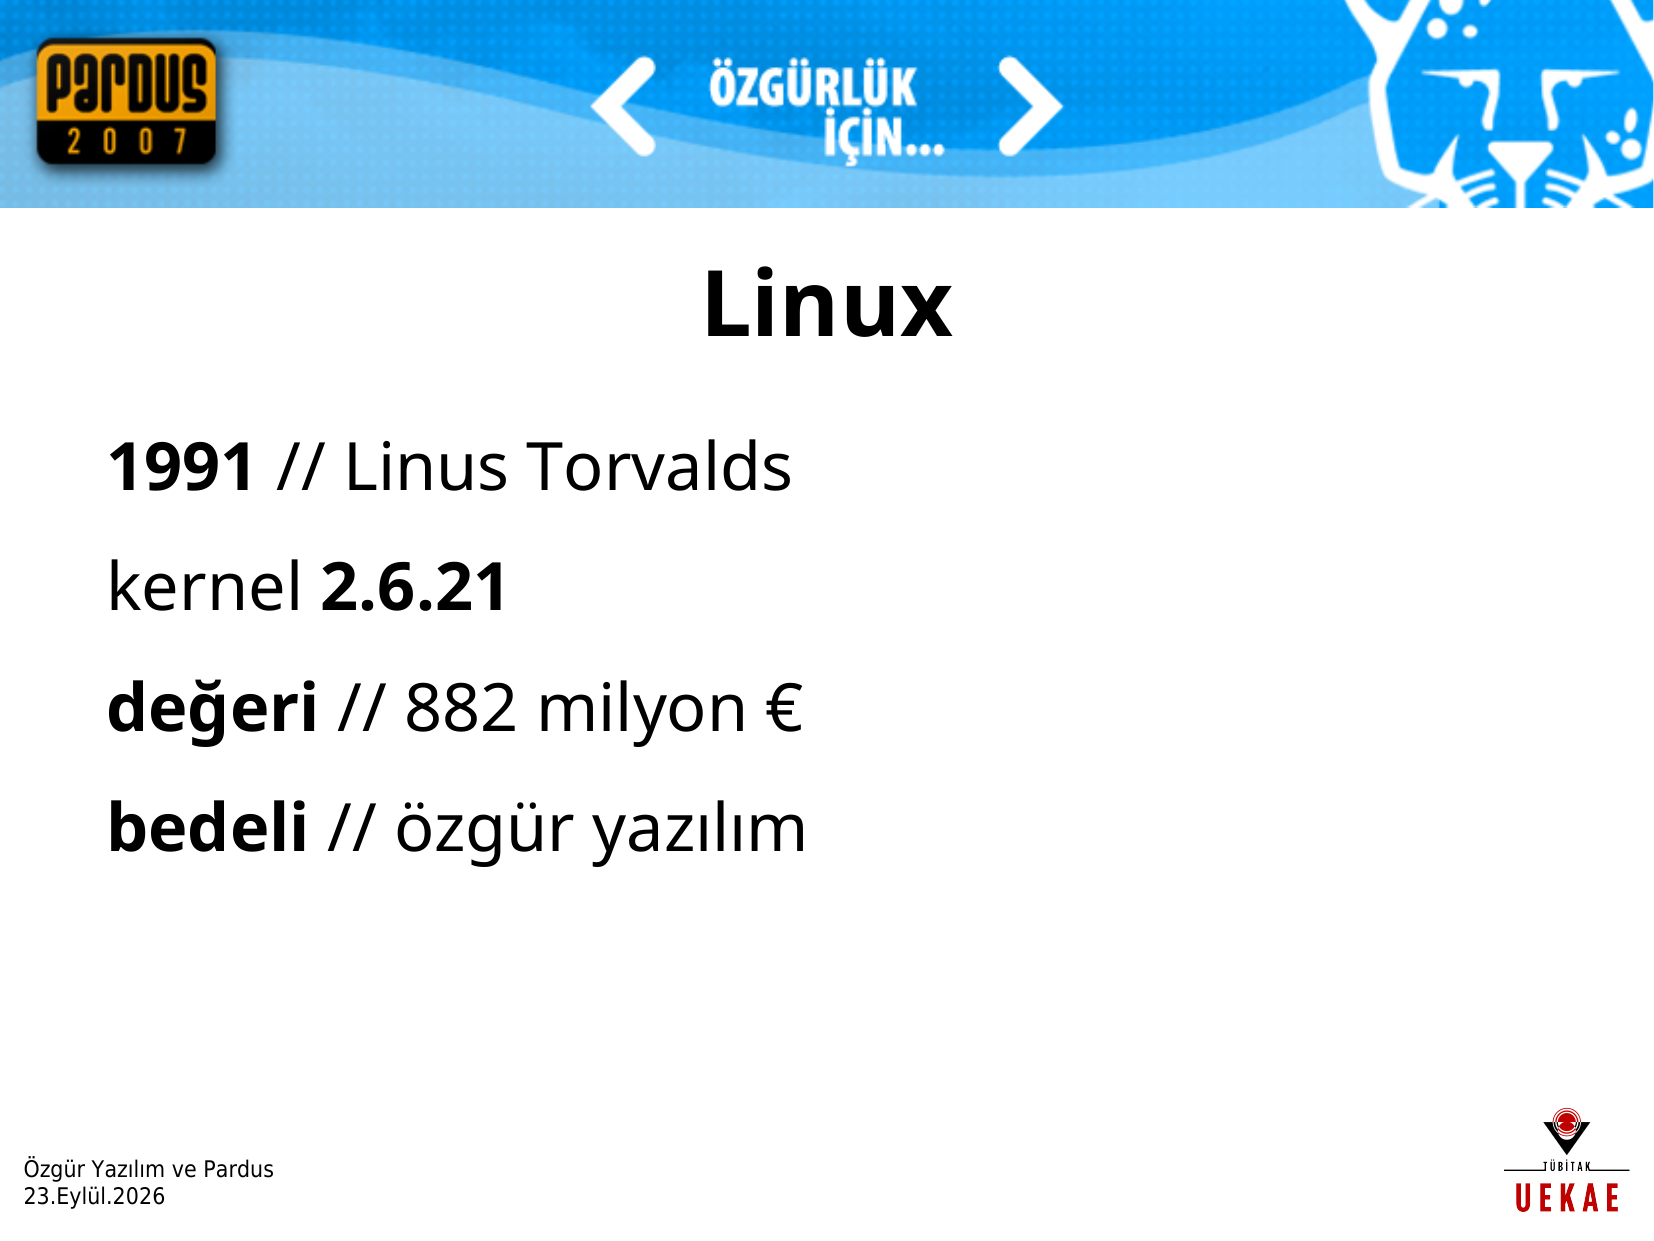

# Linux
1991 // Linus Torvalds
kernel 2.6.21
değeri // 882 milyon €
bedeli // özgür yazılım